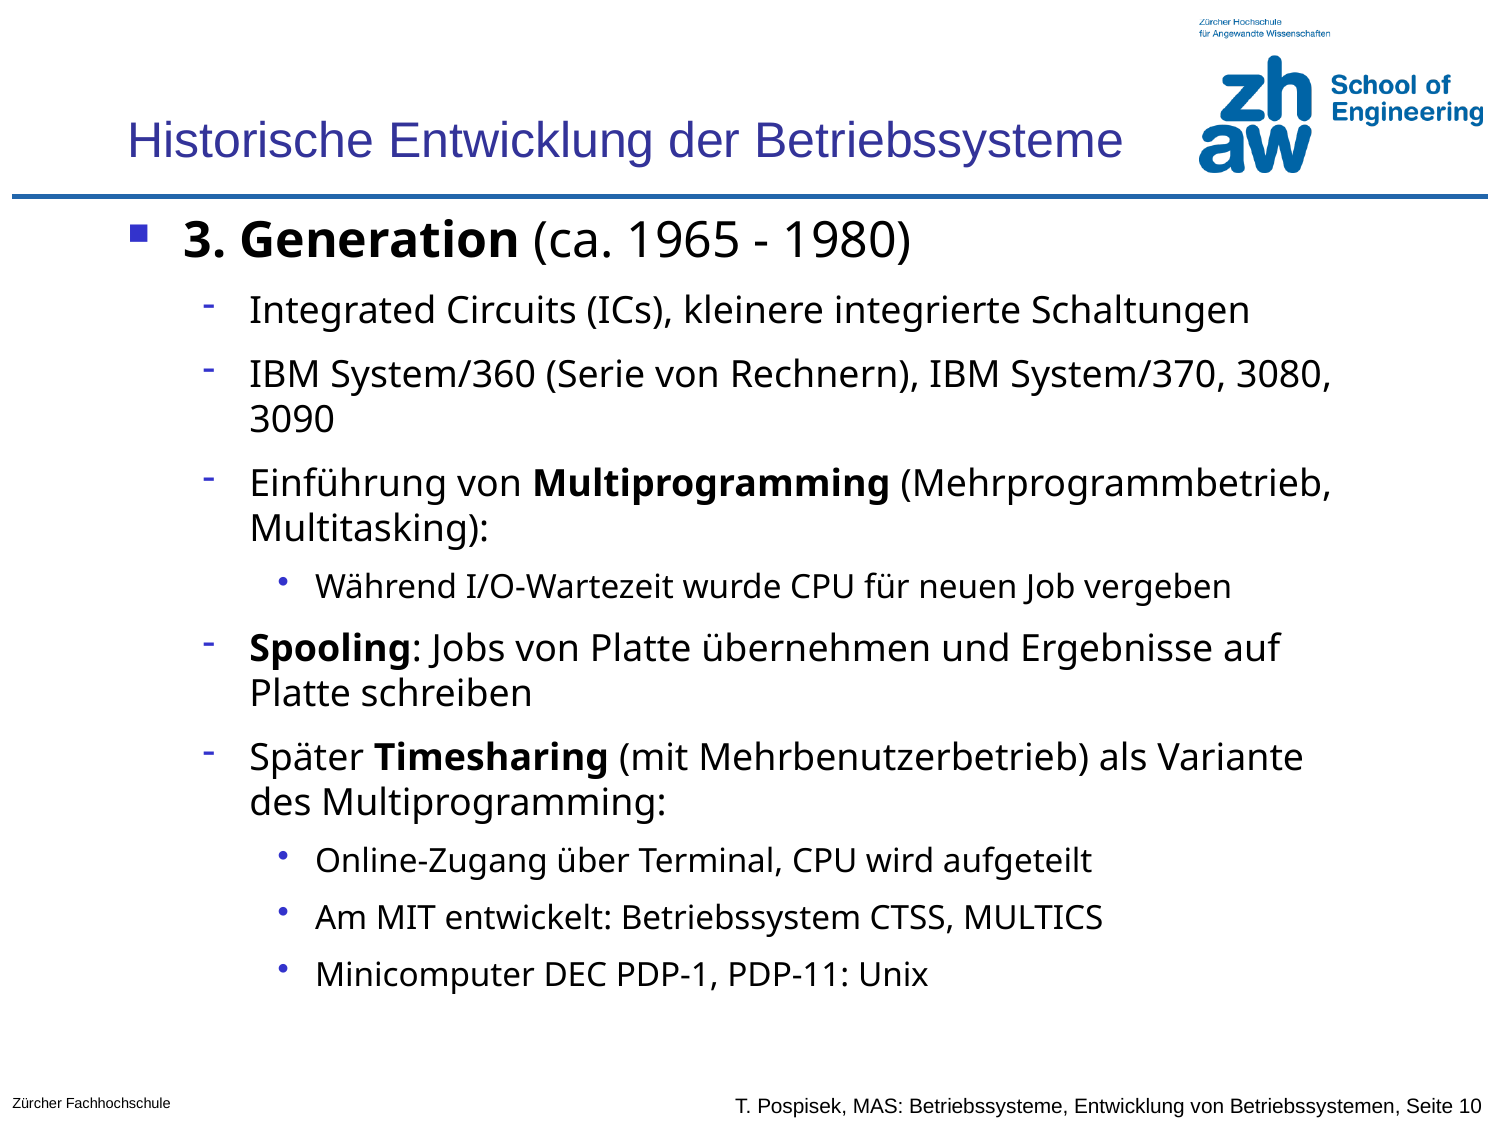

# Historische Entwicklung der Betriebssysteme
3. Generation (ca. 1965 - 1980)
Integrated Circuits (ICs), kleinere integrierte Schaltungen
IBM System/360 (Serie von Rechnern), IBM System/370, 3080, 3090
Einführung von Multiprogramming (Mehrprogrammbetrieb, Multitasking):
Während I/O-Wartezeit wurde CPU für neuen Job vergeben
Spooling: Jobs von Platte übernehmen und Ergebnisse auf Platte schreiben
Später Timesharing (mit Mehrbenutzerbetrieb) als Variante des Multiprogramming:
Online-Zugang über Terminal, CPU wird aufgeteilt
Am MIT entwickelt: Betriebssystem CTSS, MULTICS
Minicomputer DEC PDP-1, PDP-11: Unix